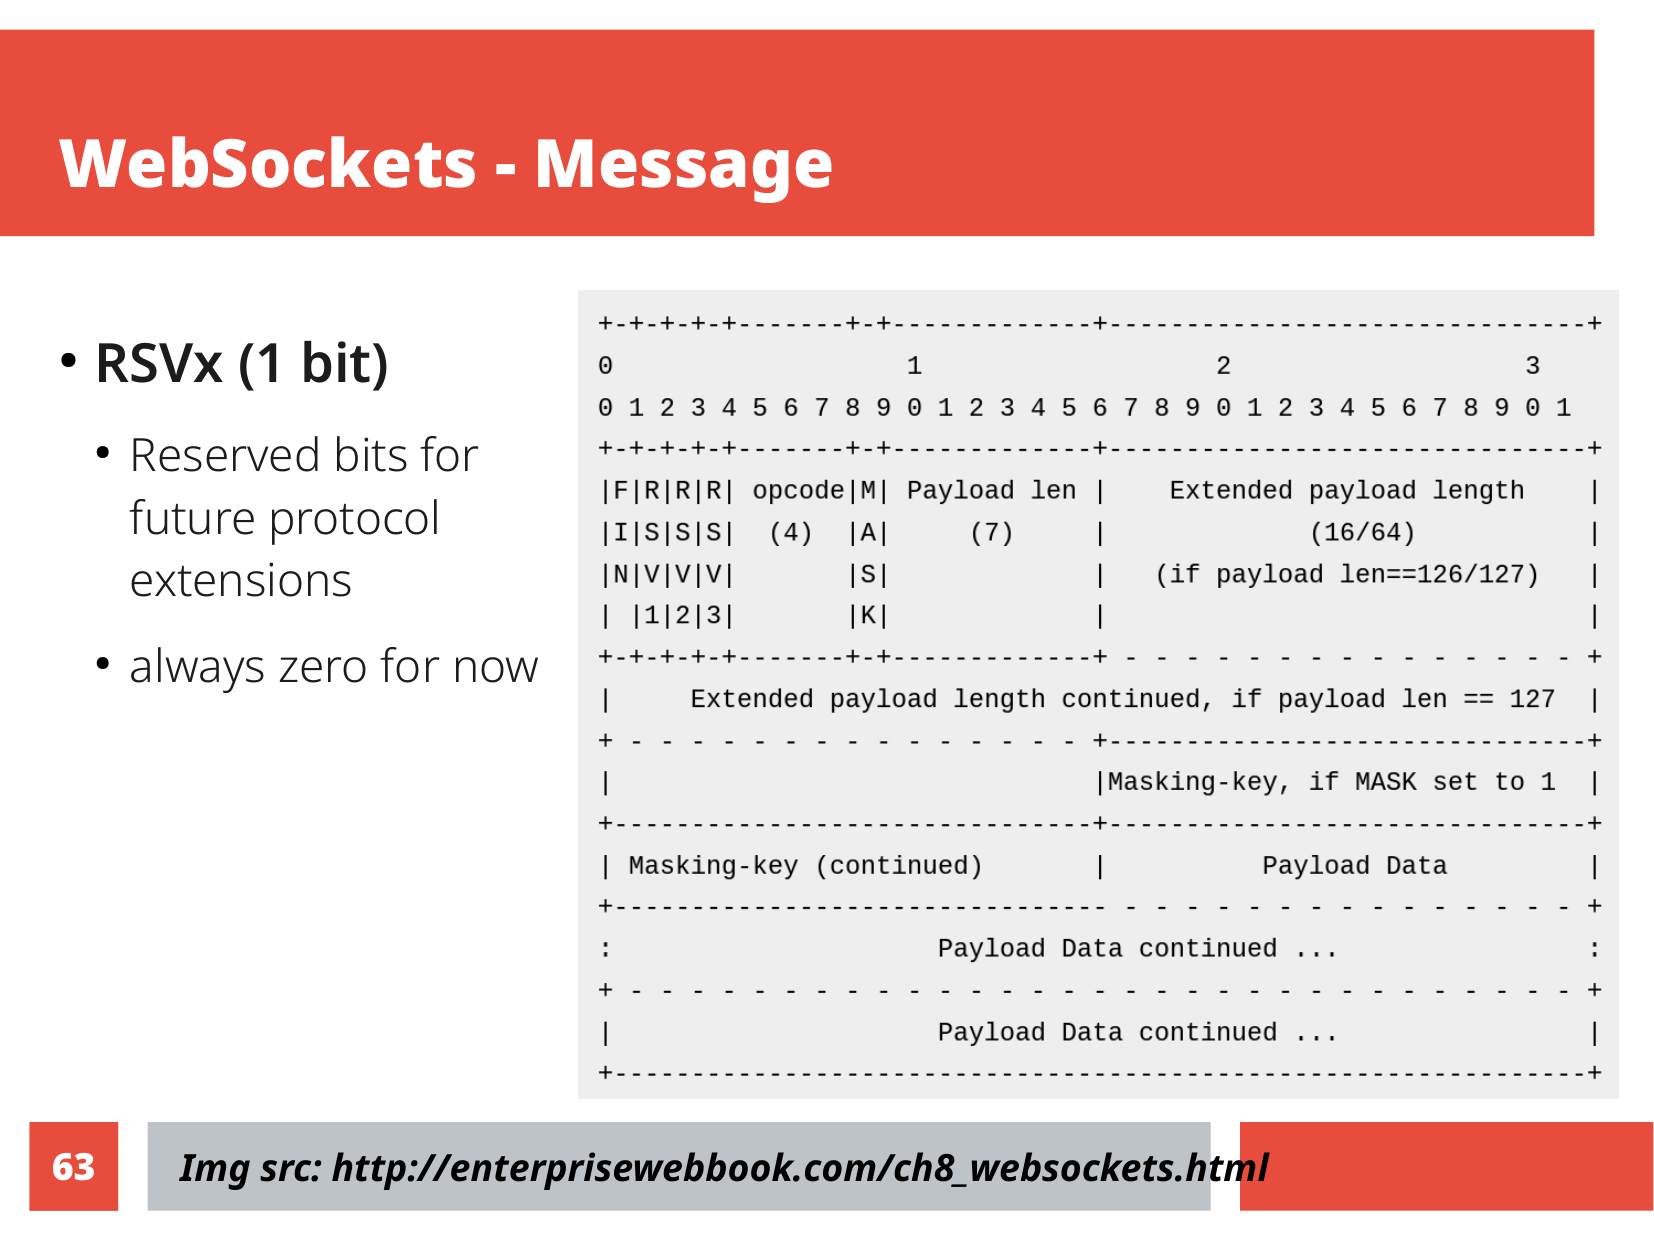

# WebSockets - Message
RSVx (1 bit)
Reserved bits for future protocol extensions
always zero for now
63
Img src: http://enterprisewebbook.com/ch8_websockets.html